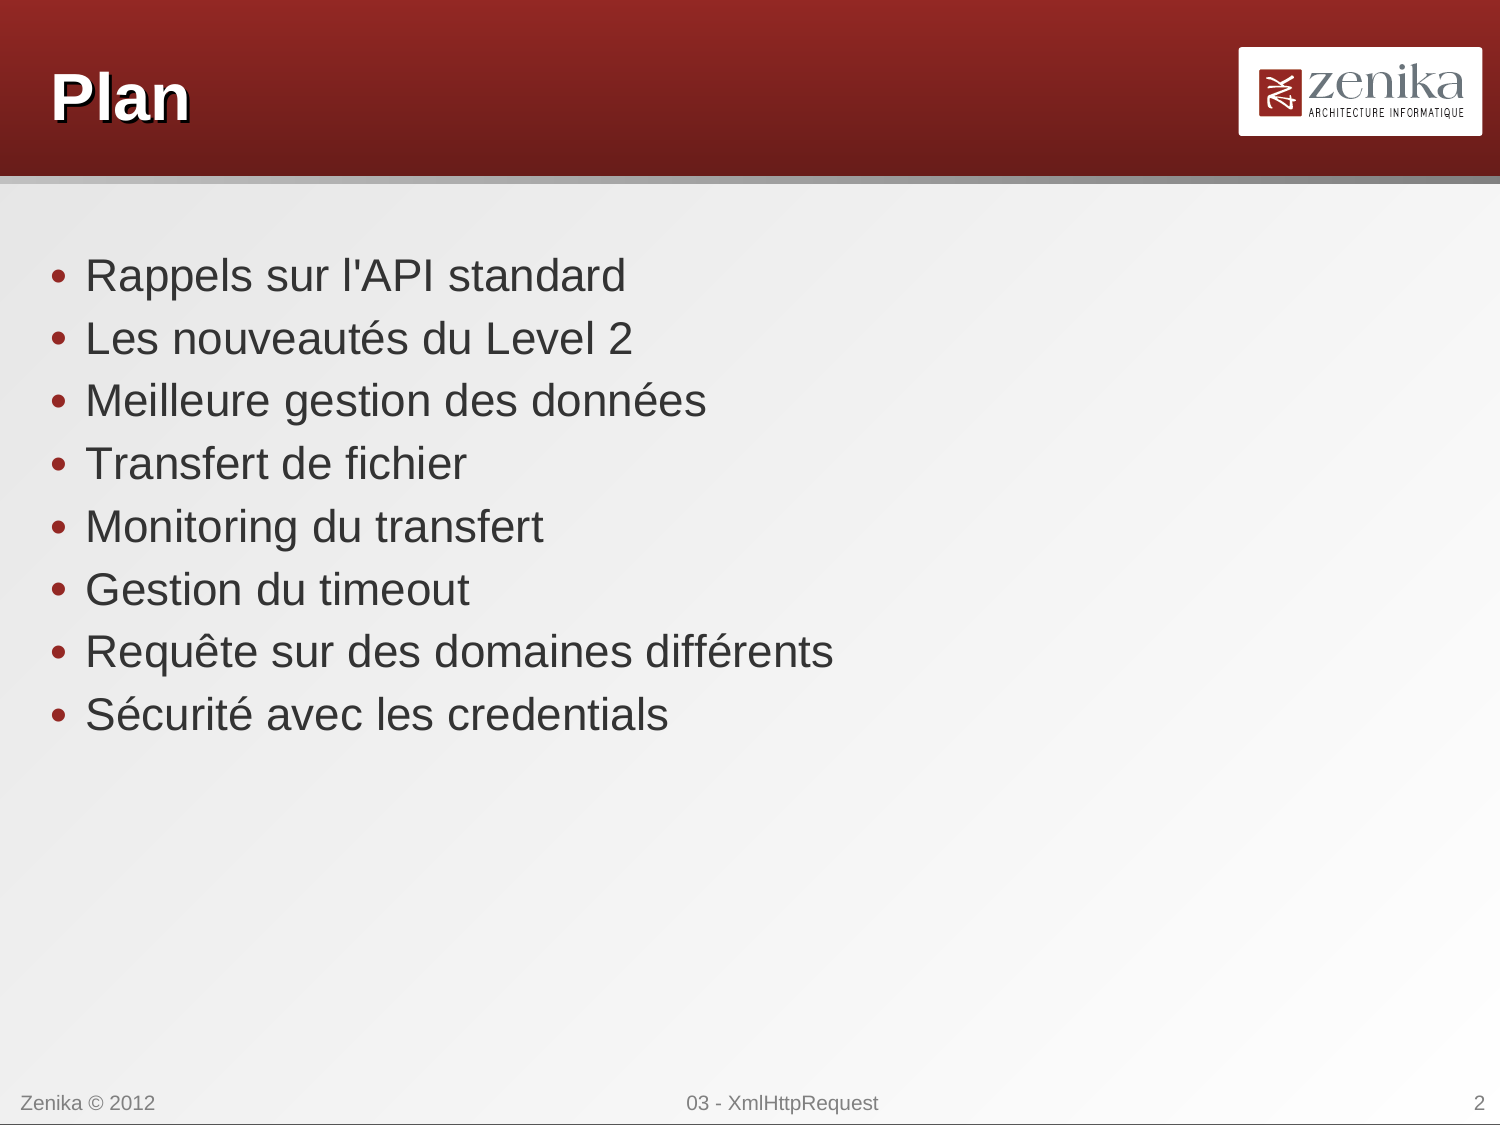

# Plan
Rappels sur l'API standard
Les nouveautés du Level 2
Meilleure gestion des données
Transfert de fichier
Monitoring du transfert
Gestion du timeout
Requête sur des domaines différents
Sécurité avec les credentials